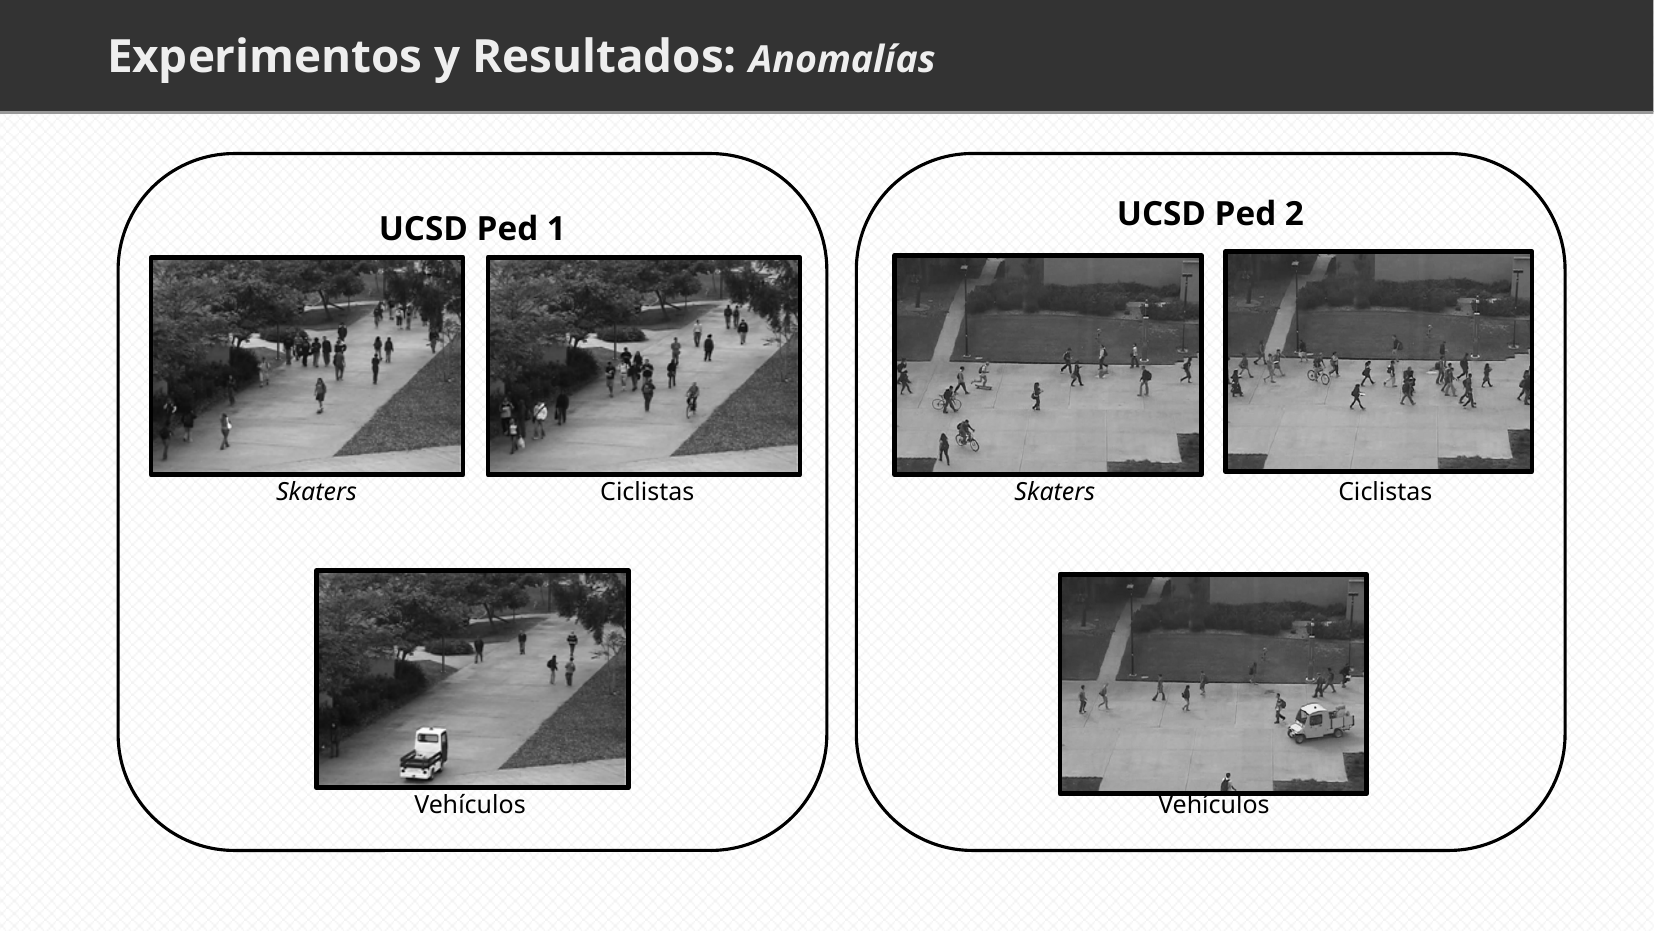

Experimentos y Resultados: Anomalías
UCSD Ped 1
UCSD Ped 2
Ciclistas
Ciclistas
Skaters
Skaters
Vehículos
Vehículos